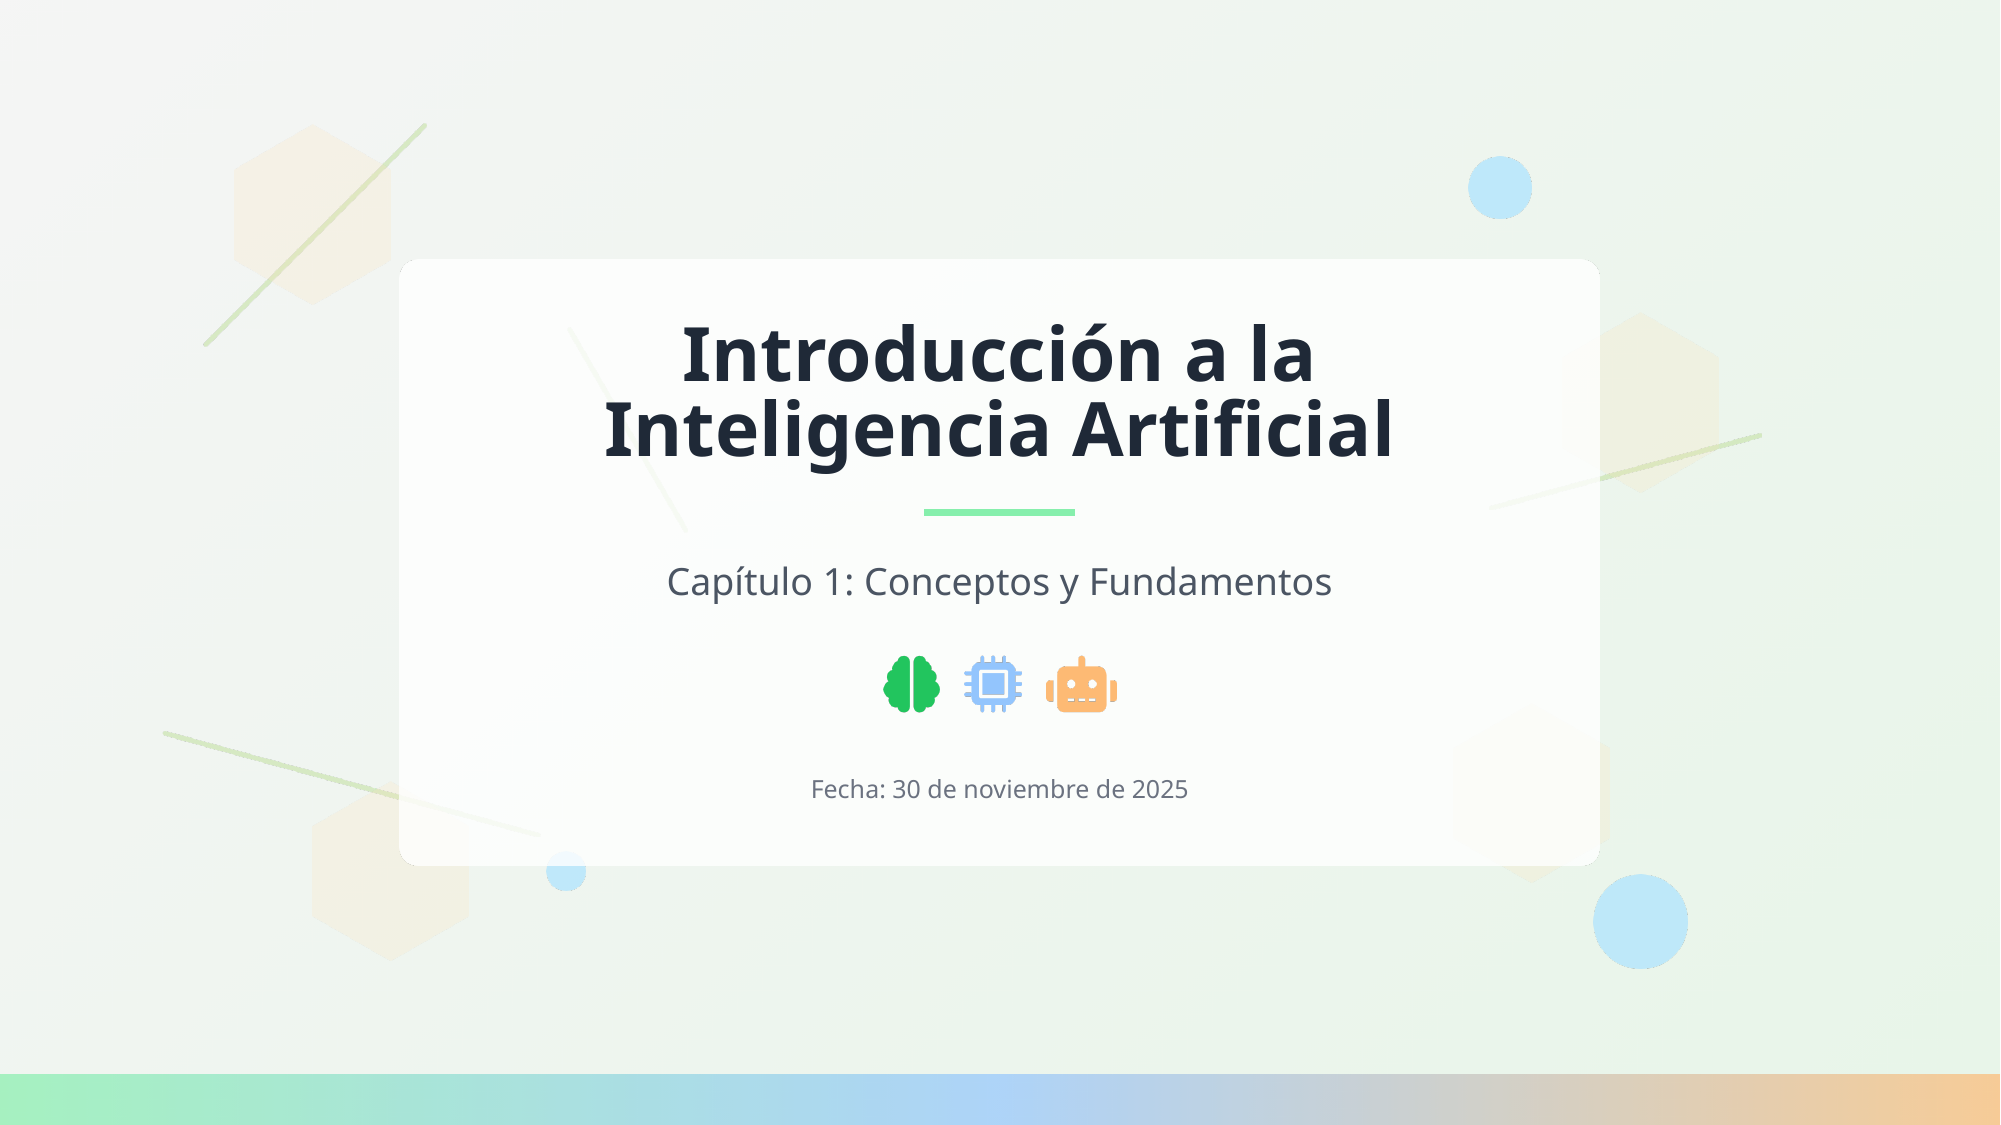

Introducción a la Inteligencia Artificial
Capítulo 1: Conceptos y Fundamentos
Fecha: 30 de noviembre de 2025